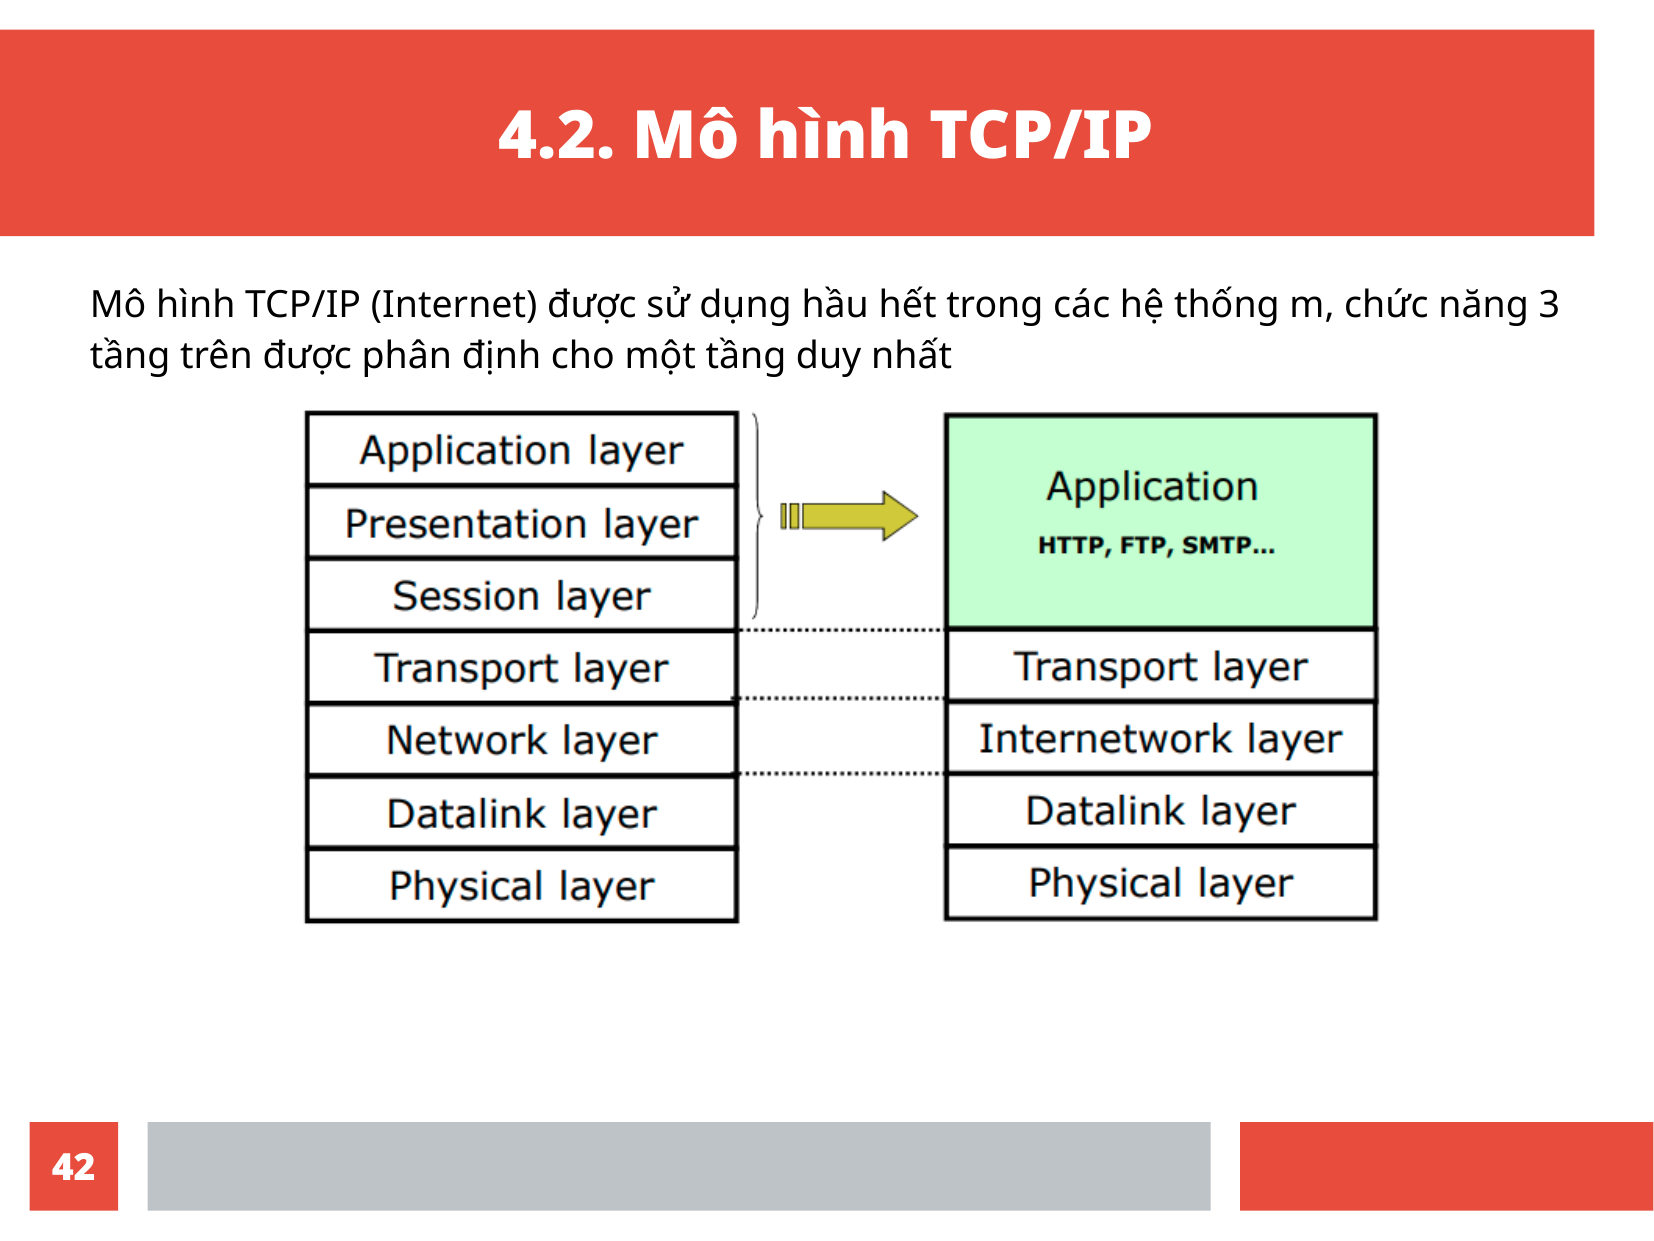

# 4.2. Mô hình TCP/IP
Mô hình TCP/IP (Internet) được sử dụng hầu hết trong các hệ thống m, chức năng 3 tầng trên được phân định cho một tầng duy nhất
42